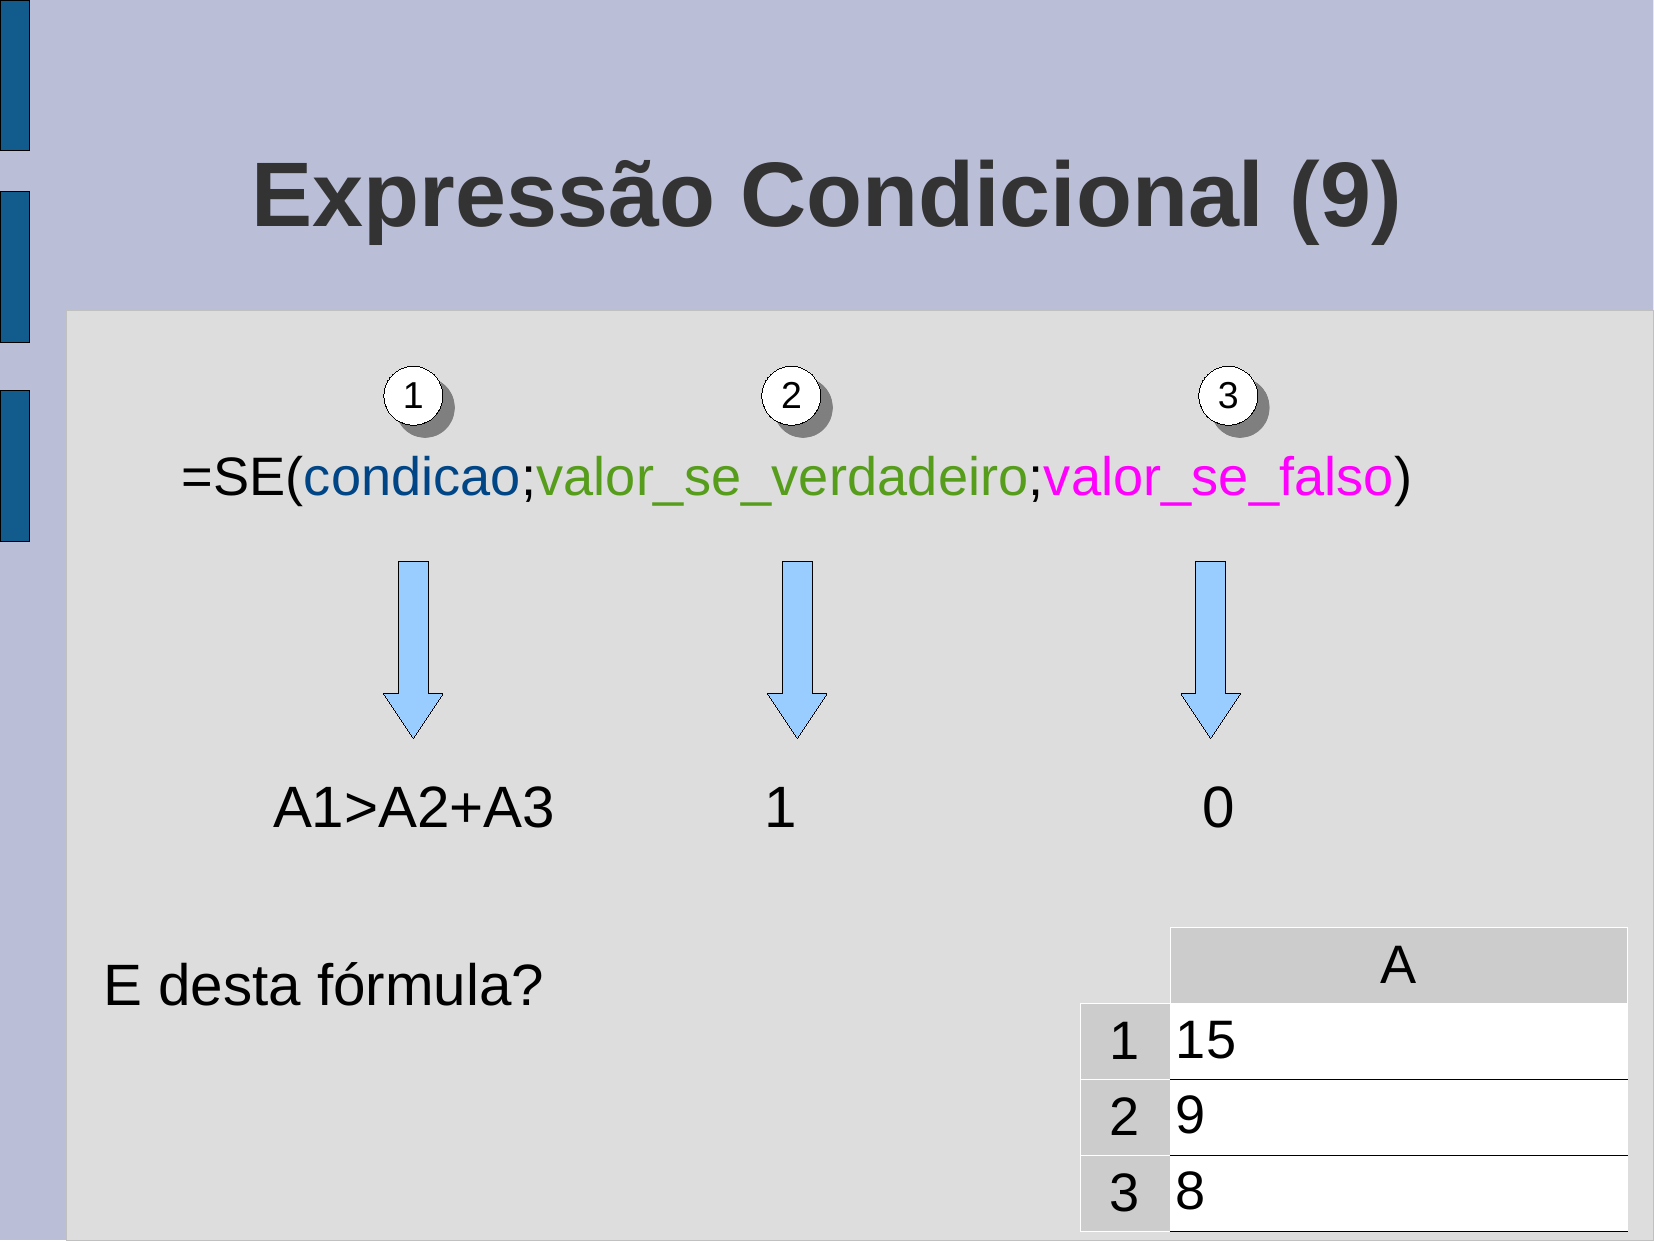

# Expressão Condicional (9)
1
2
3
=SE(condicao;valor_se_verdadeiro;valor_se_falso)
 A1>A2+A3		 1 0
| | A |
| --- | --- |
| 1 | 15 |
| 2 | 9 |
| 3 | 8 |
E desta fórmula?